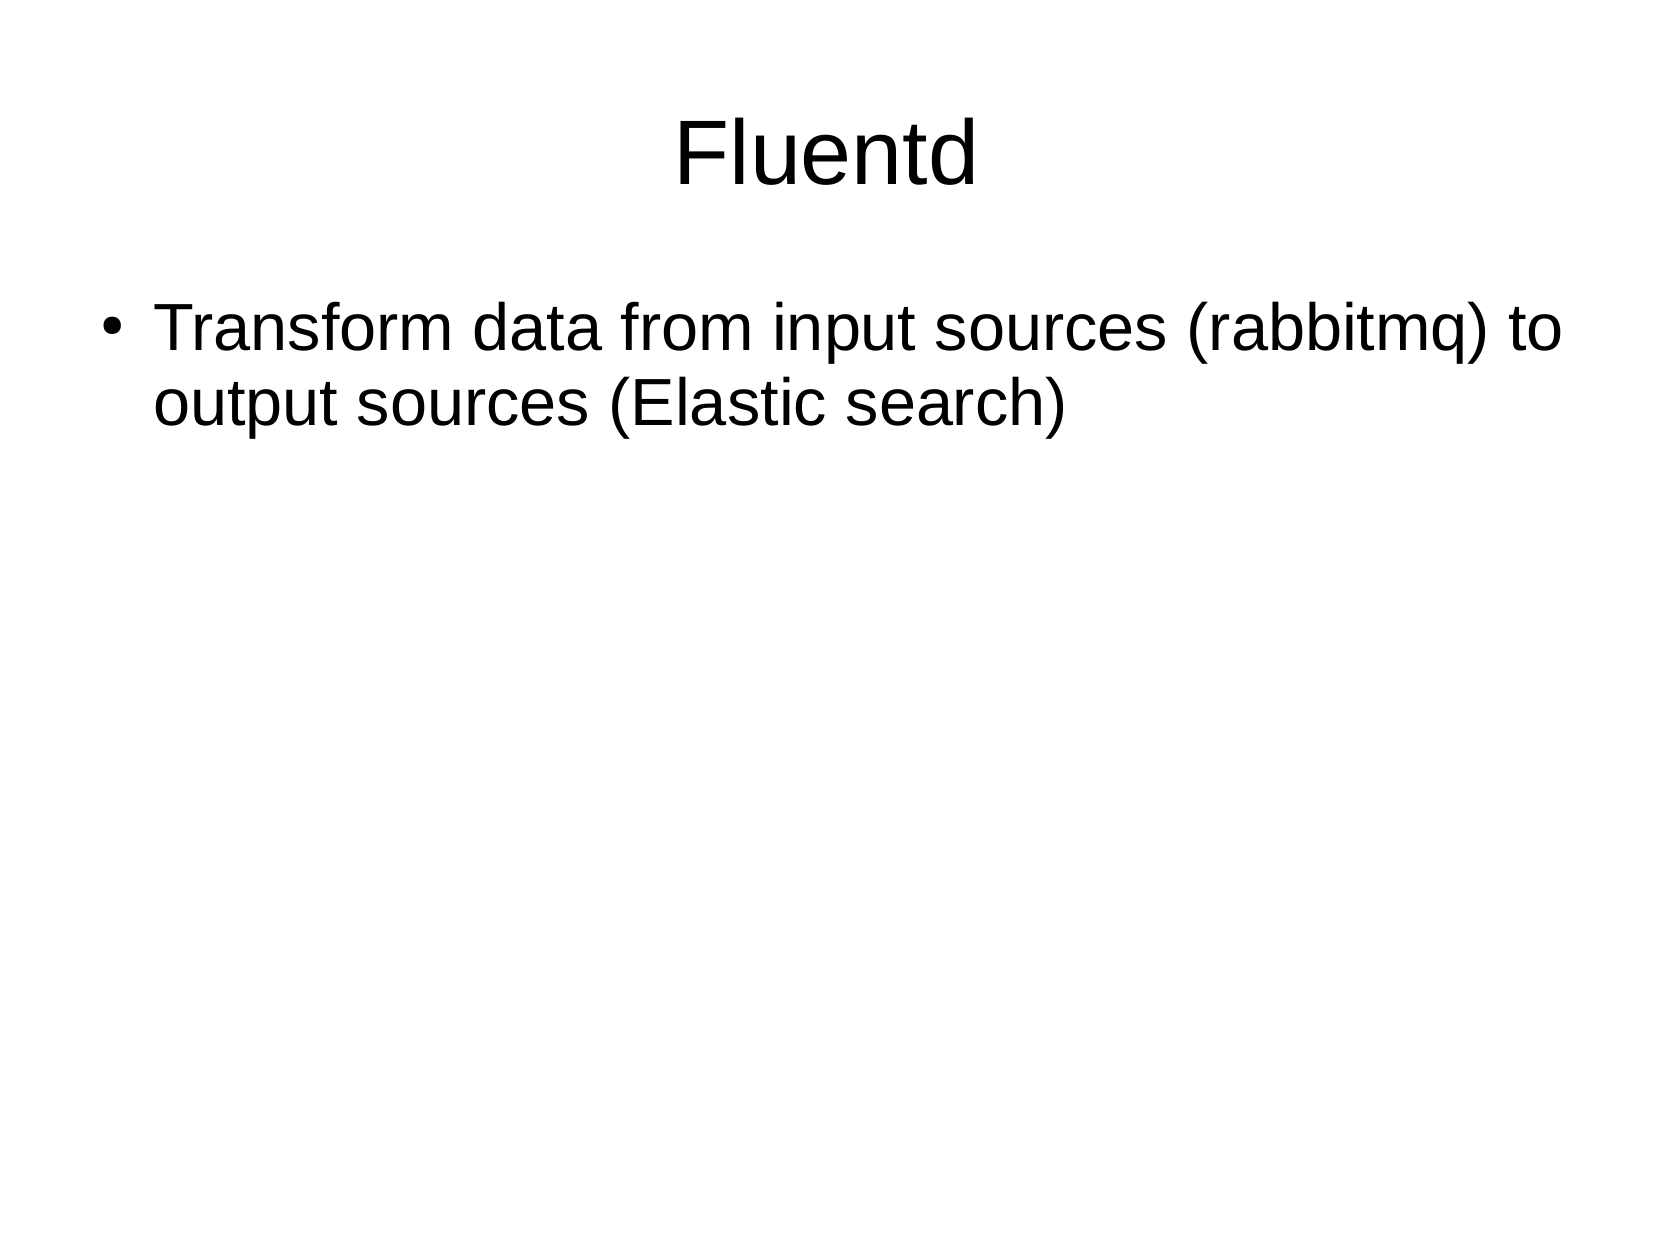

# Fluentd
Transform data from input sources (rabbitmq) to output sources (Elastic search)